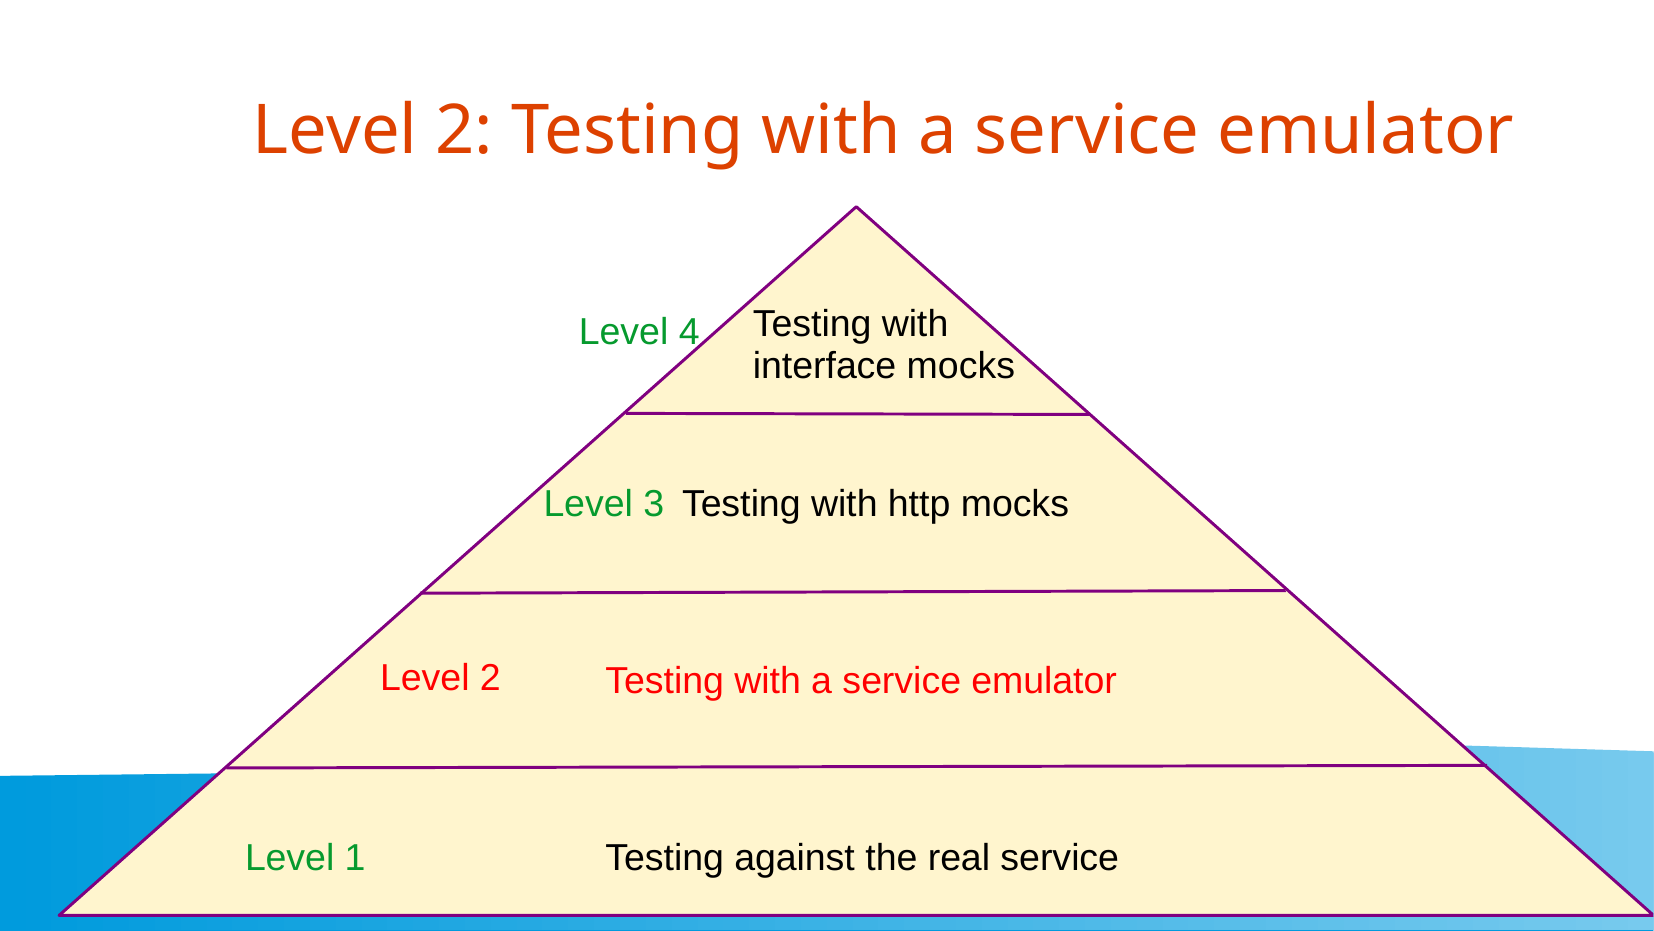

# Level 2: Testing with a service emulator
Testing with
interface mocks
Level 4
Level 3
Testing with http mocks
Level 2
Testing with a service emulator
Level 1
Testing against the real service